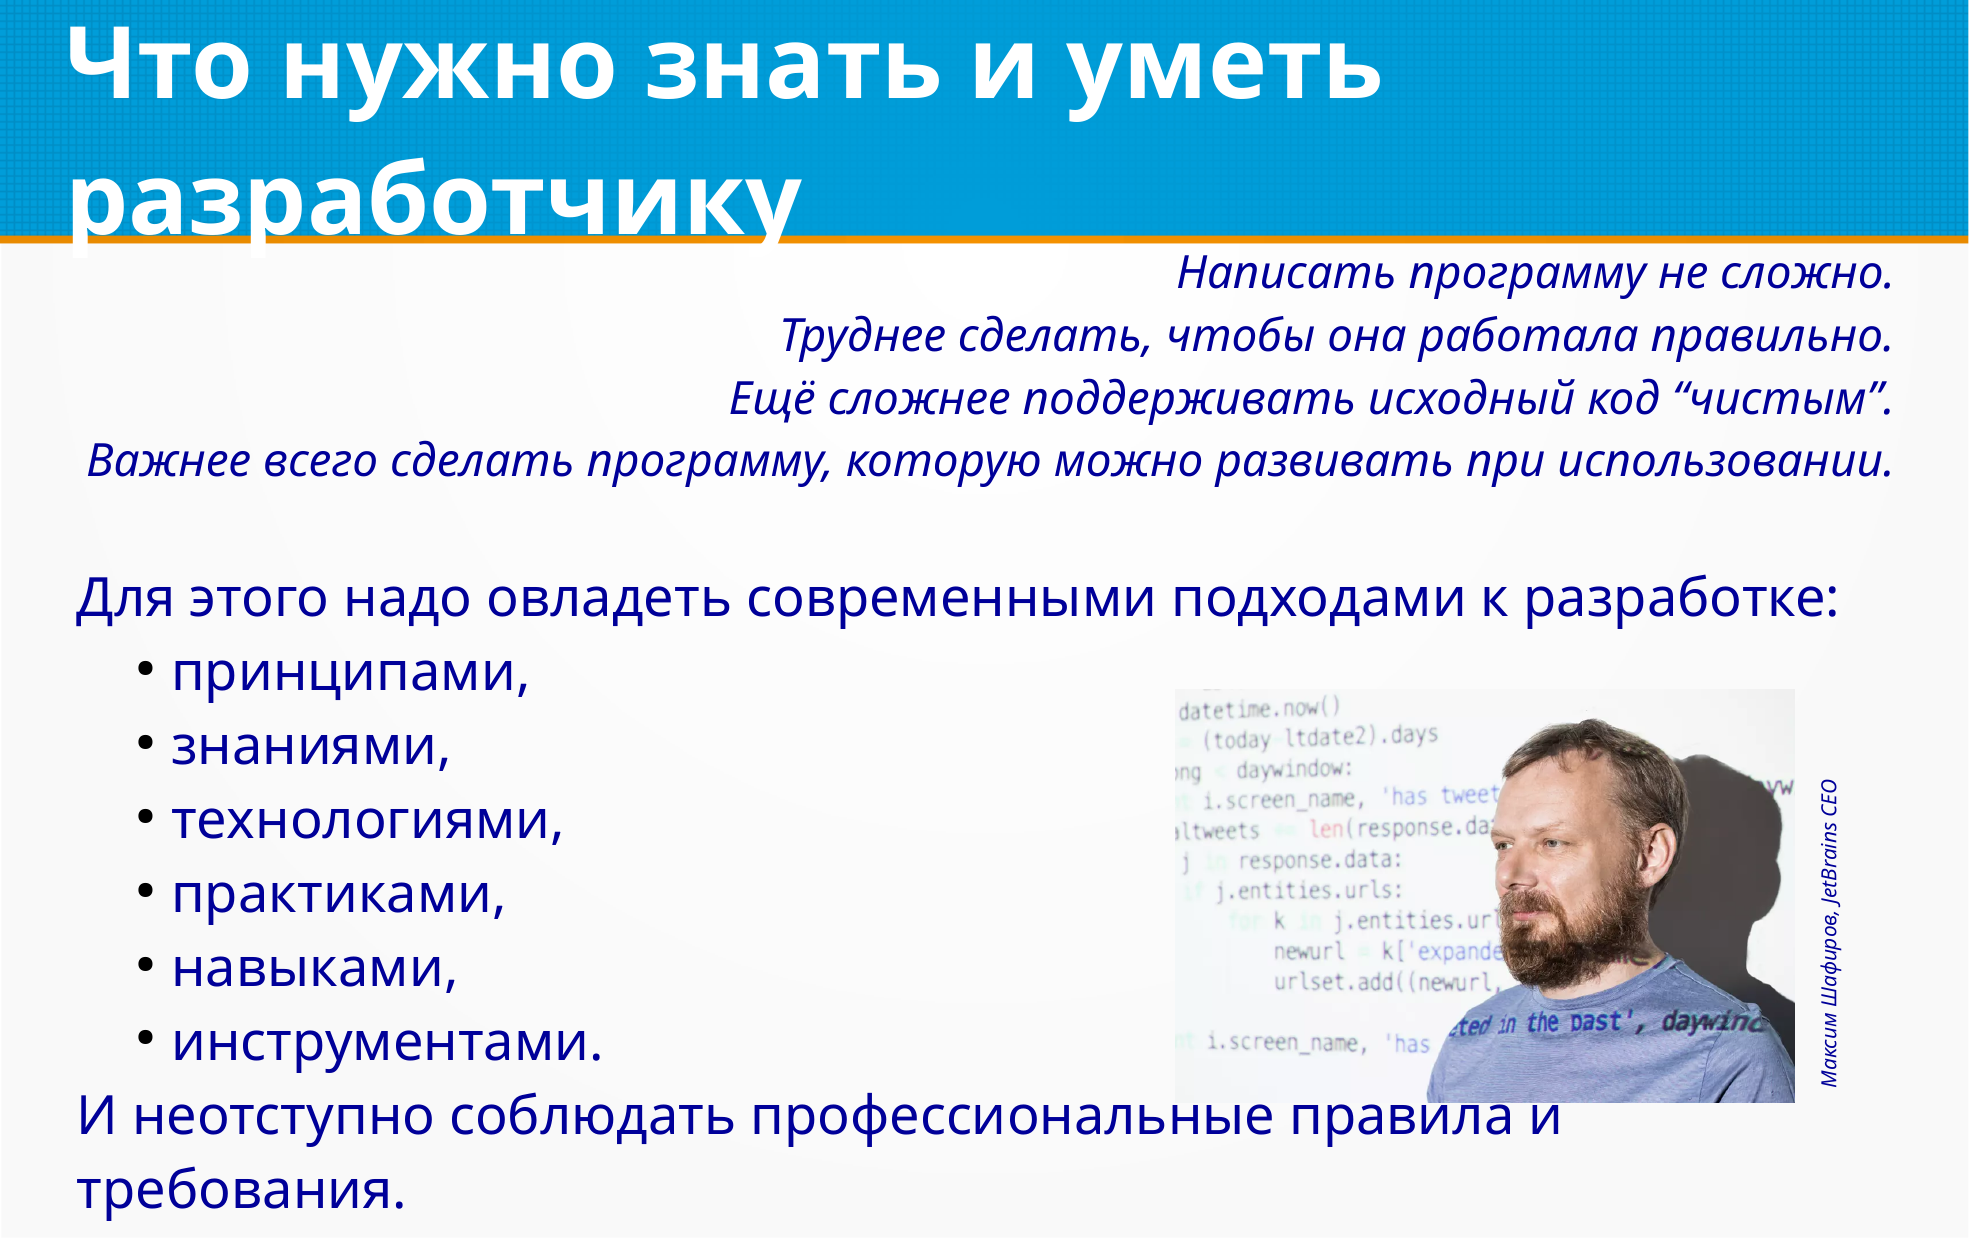

Что нужно знать и уметь разработчику
Написать программу не сложно.
Труднее сделать, чтобы она работала правильно.
Ещё сложнее поддерживать исходный код “чистым”.
Важнее всего сделать программу, которую можно развивать при использовании.
Для этого надо овладеть современными подходами к разработке:
принципами,
знаниями,
технологиями,
практиками,
навыками,
инструментами.
И неотступно соблюдать профессиональные правила и требования.
Максим Шафиров, JetBrains CEO